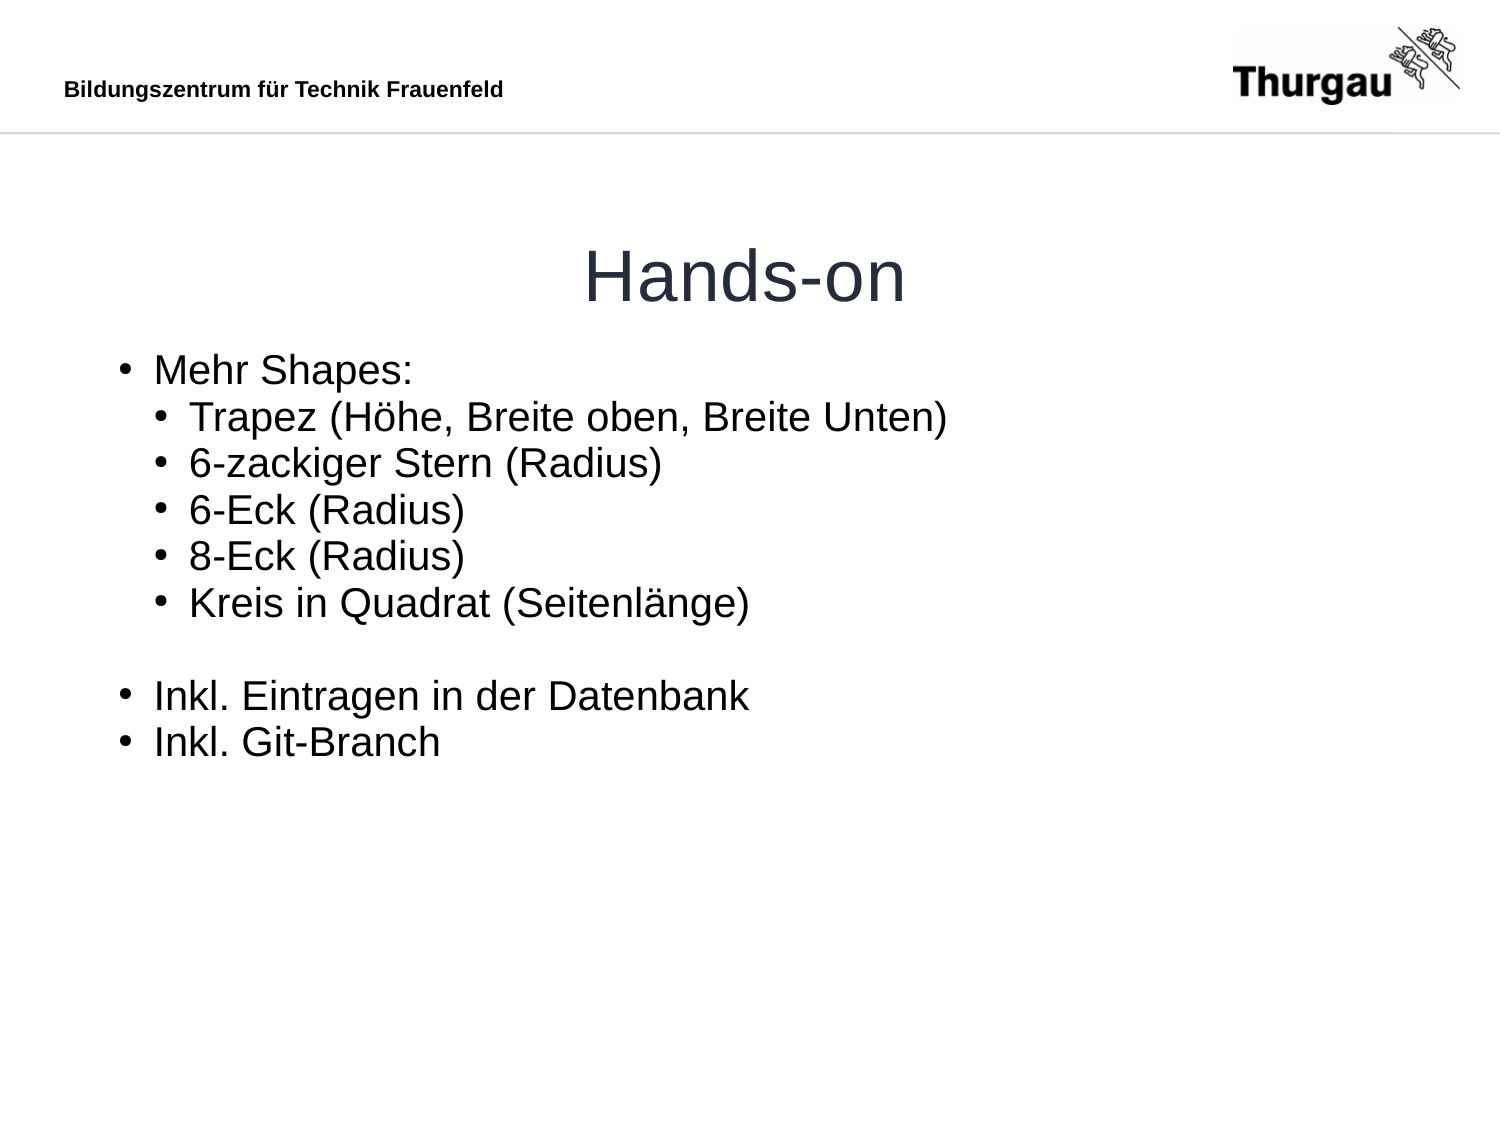

Bildungszentrum für Technik Frauenfeld
Hands-on
Mehr Shapes:
Trapez (Höhe, Breite oben, Breite Unten)
6-zackiger Stern (Radius)
6-Eck (Radius)
8-Eck (Radius)
Kreis in Quadrat (Seitenlänge)
Inkl. Eintragen in der Datenbank
Inkl. Git-Branch